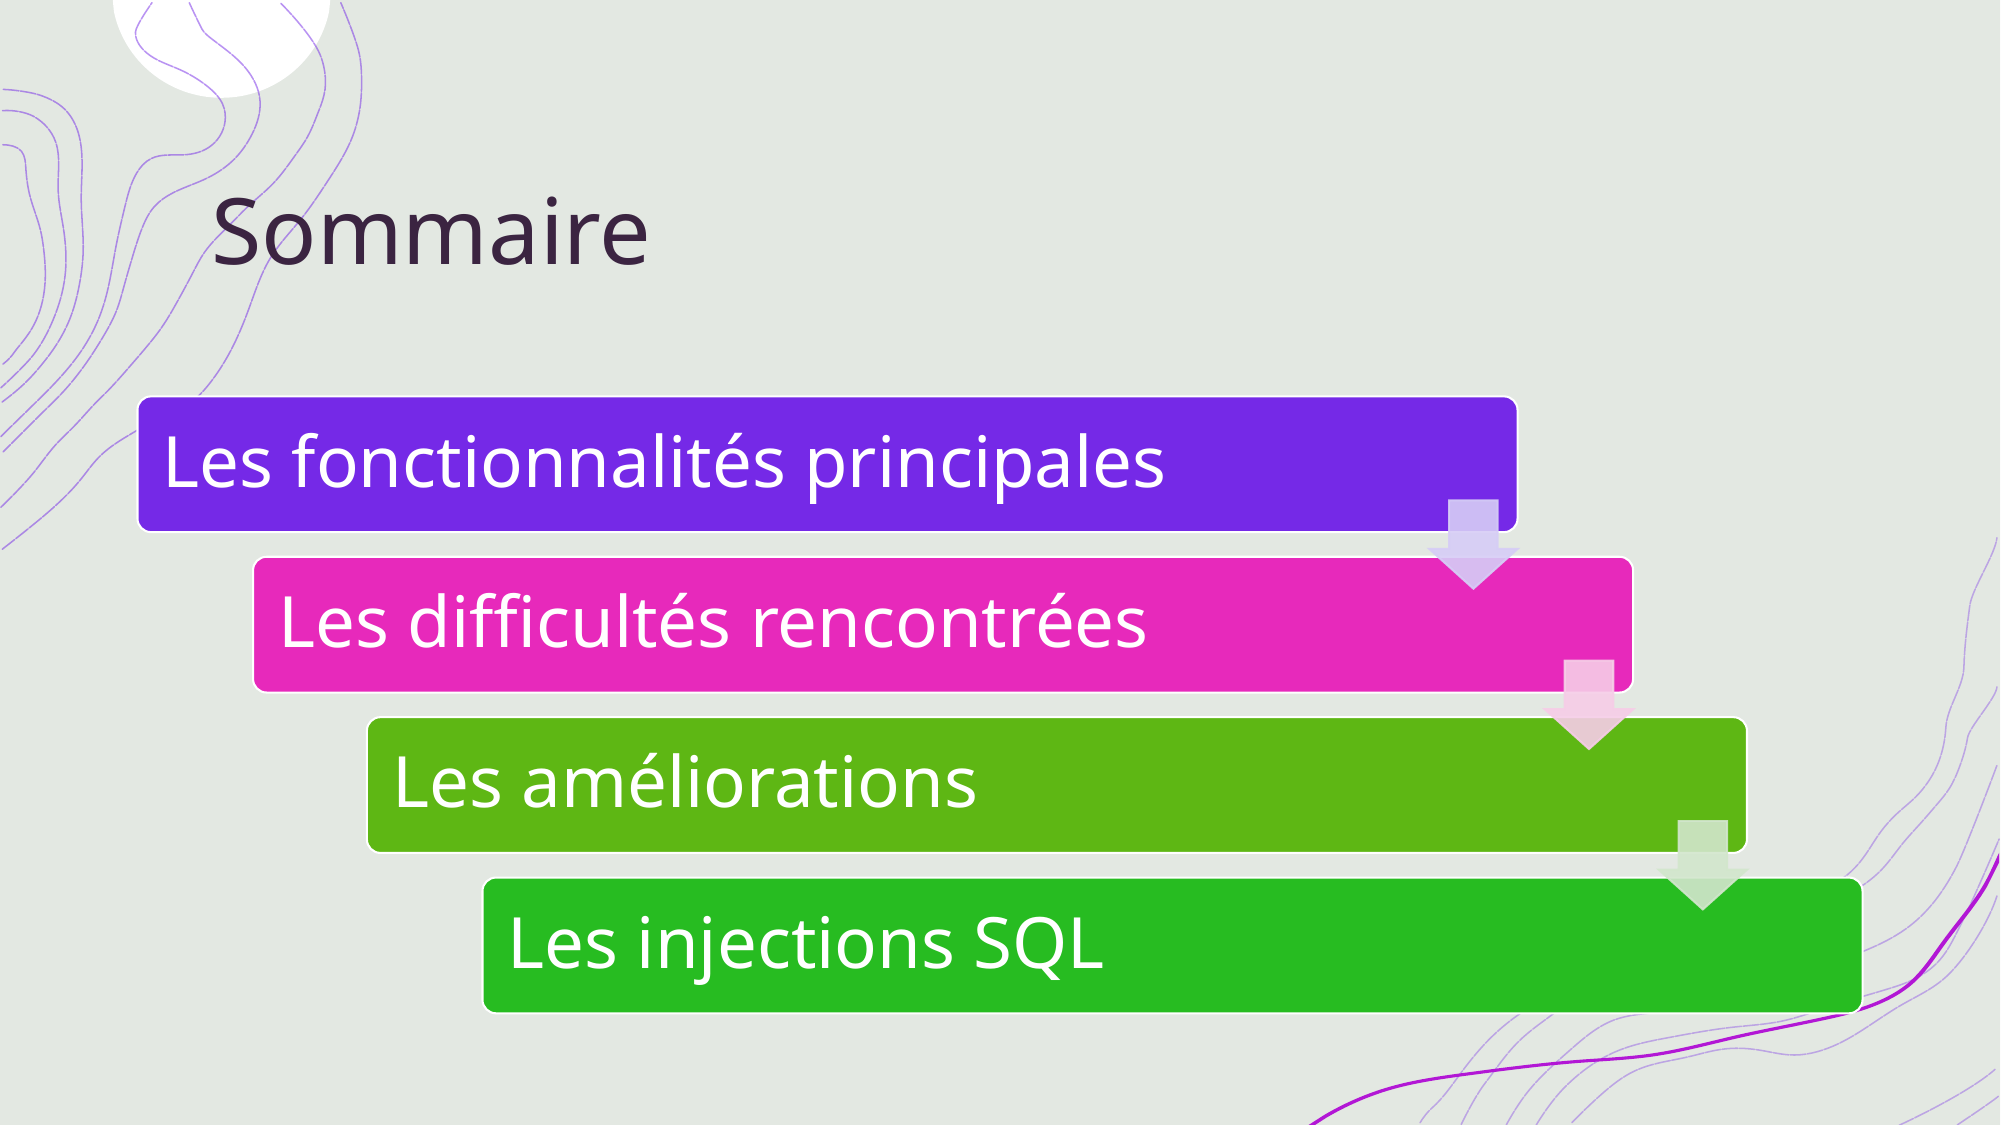

# Sommaire
Les fonctionnalités principales
Les difficultés rencontrées
Les améliorations
Les injections SQL